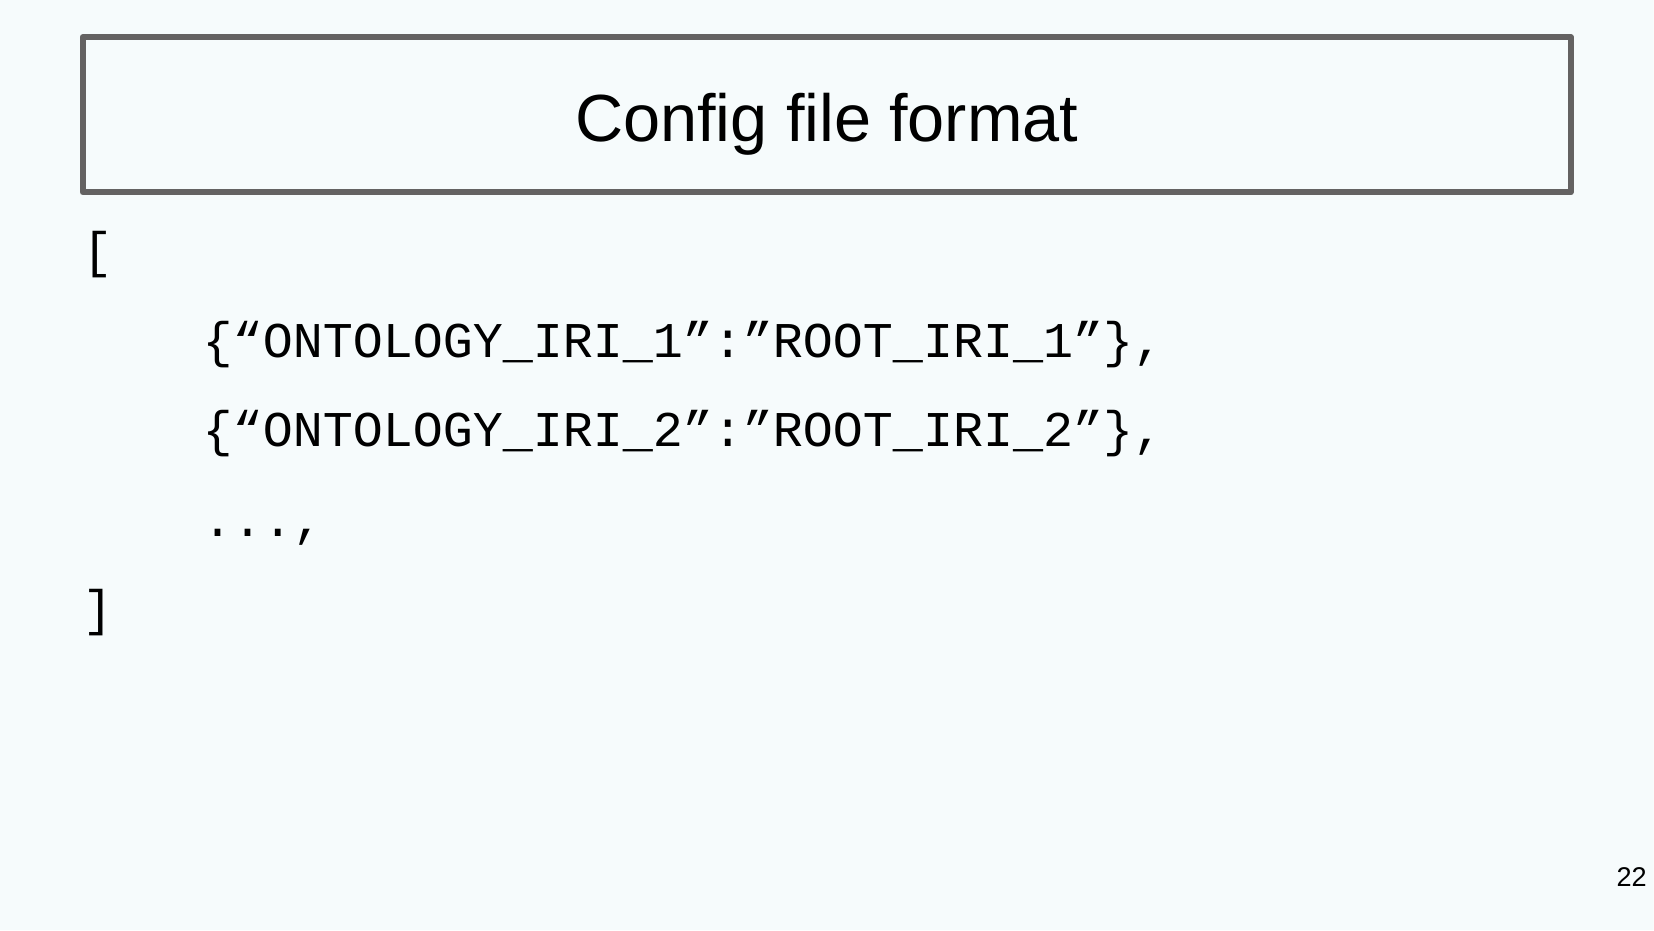

Config file format
[
 {“ONTOLOGY_IRI_1”:”ROOT_IRI_1”},
 {“ONTOLOGY_IRI_2”:”ROOT_IRI_2”},
 ...,
]